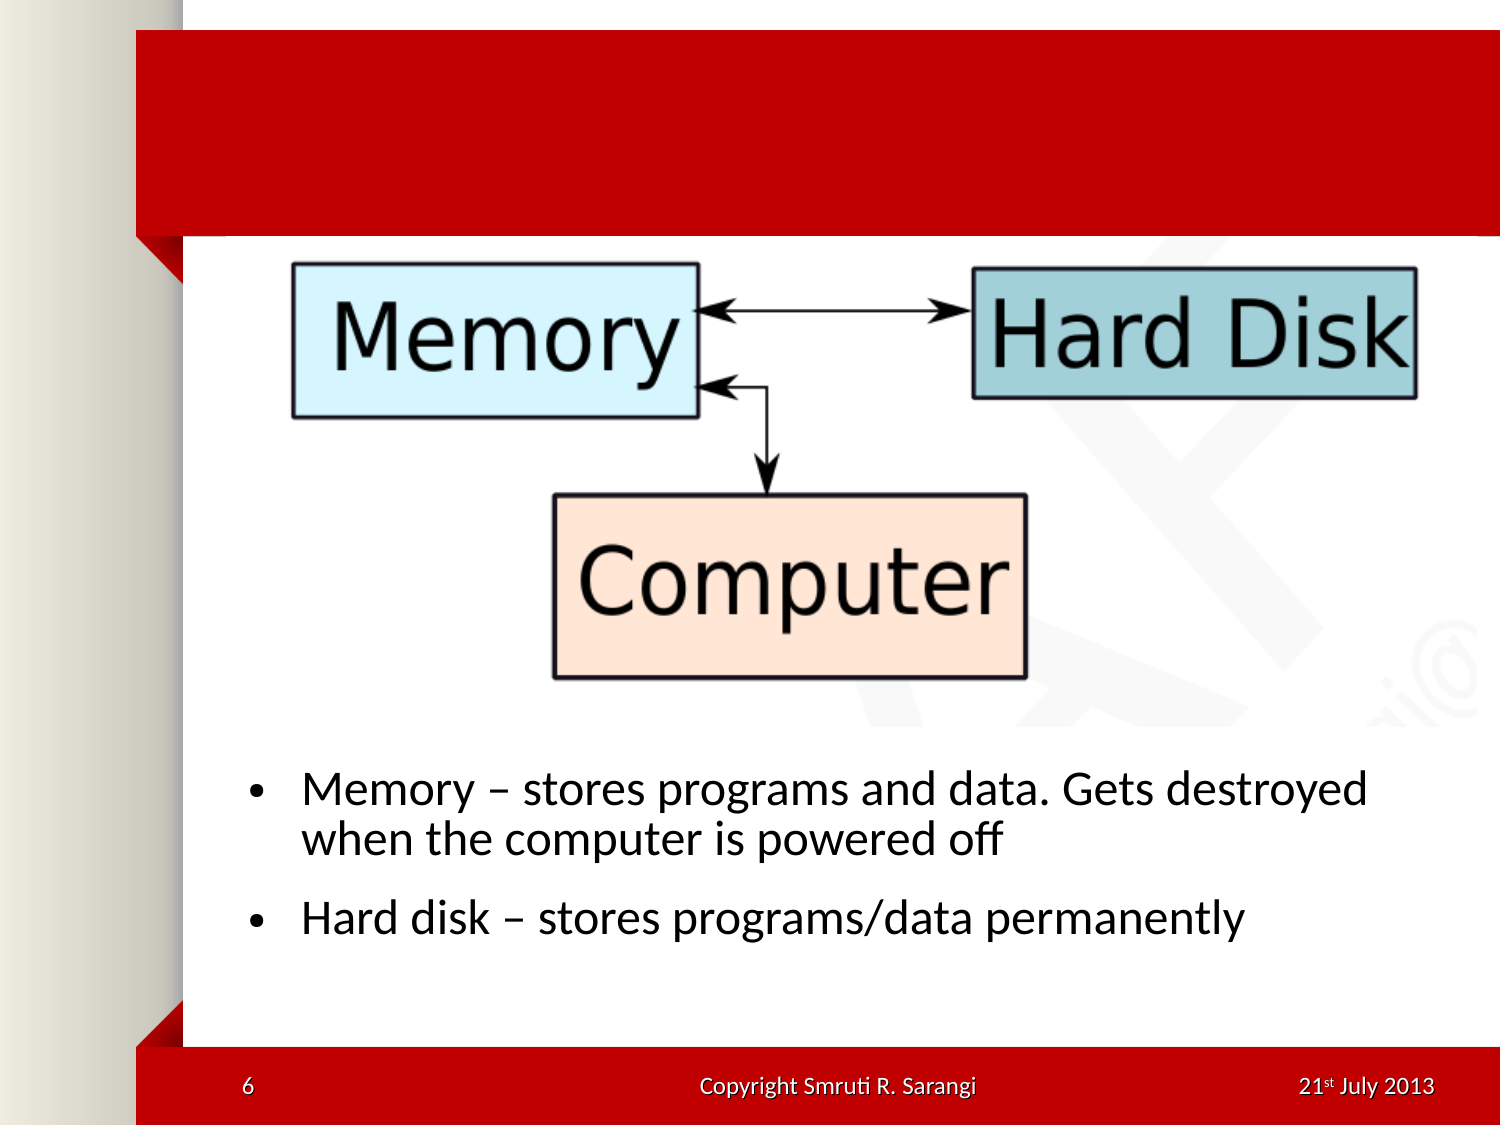

#
Memory – stores programs and data. Gets destroyed when the computer is powered off
Hard disk – stores programs/data permanently
6
Your date here